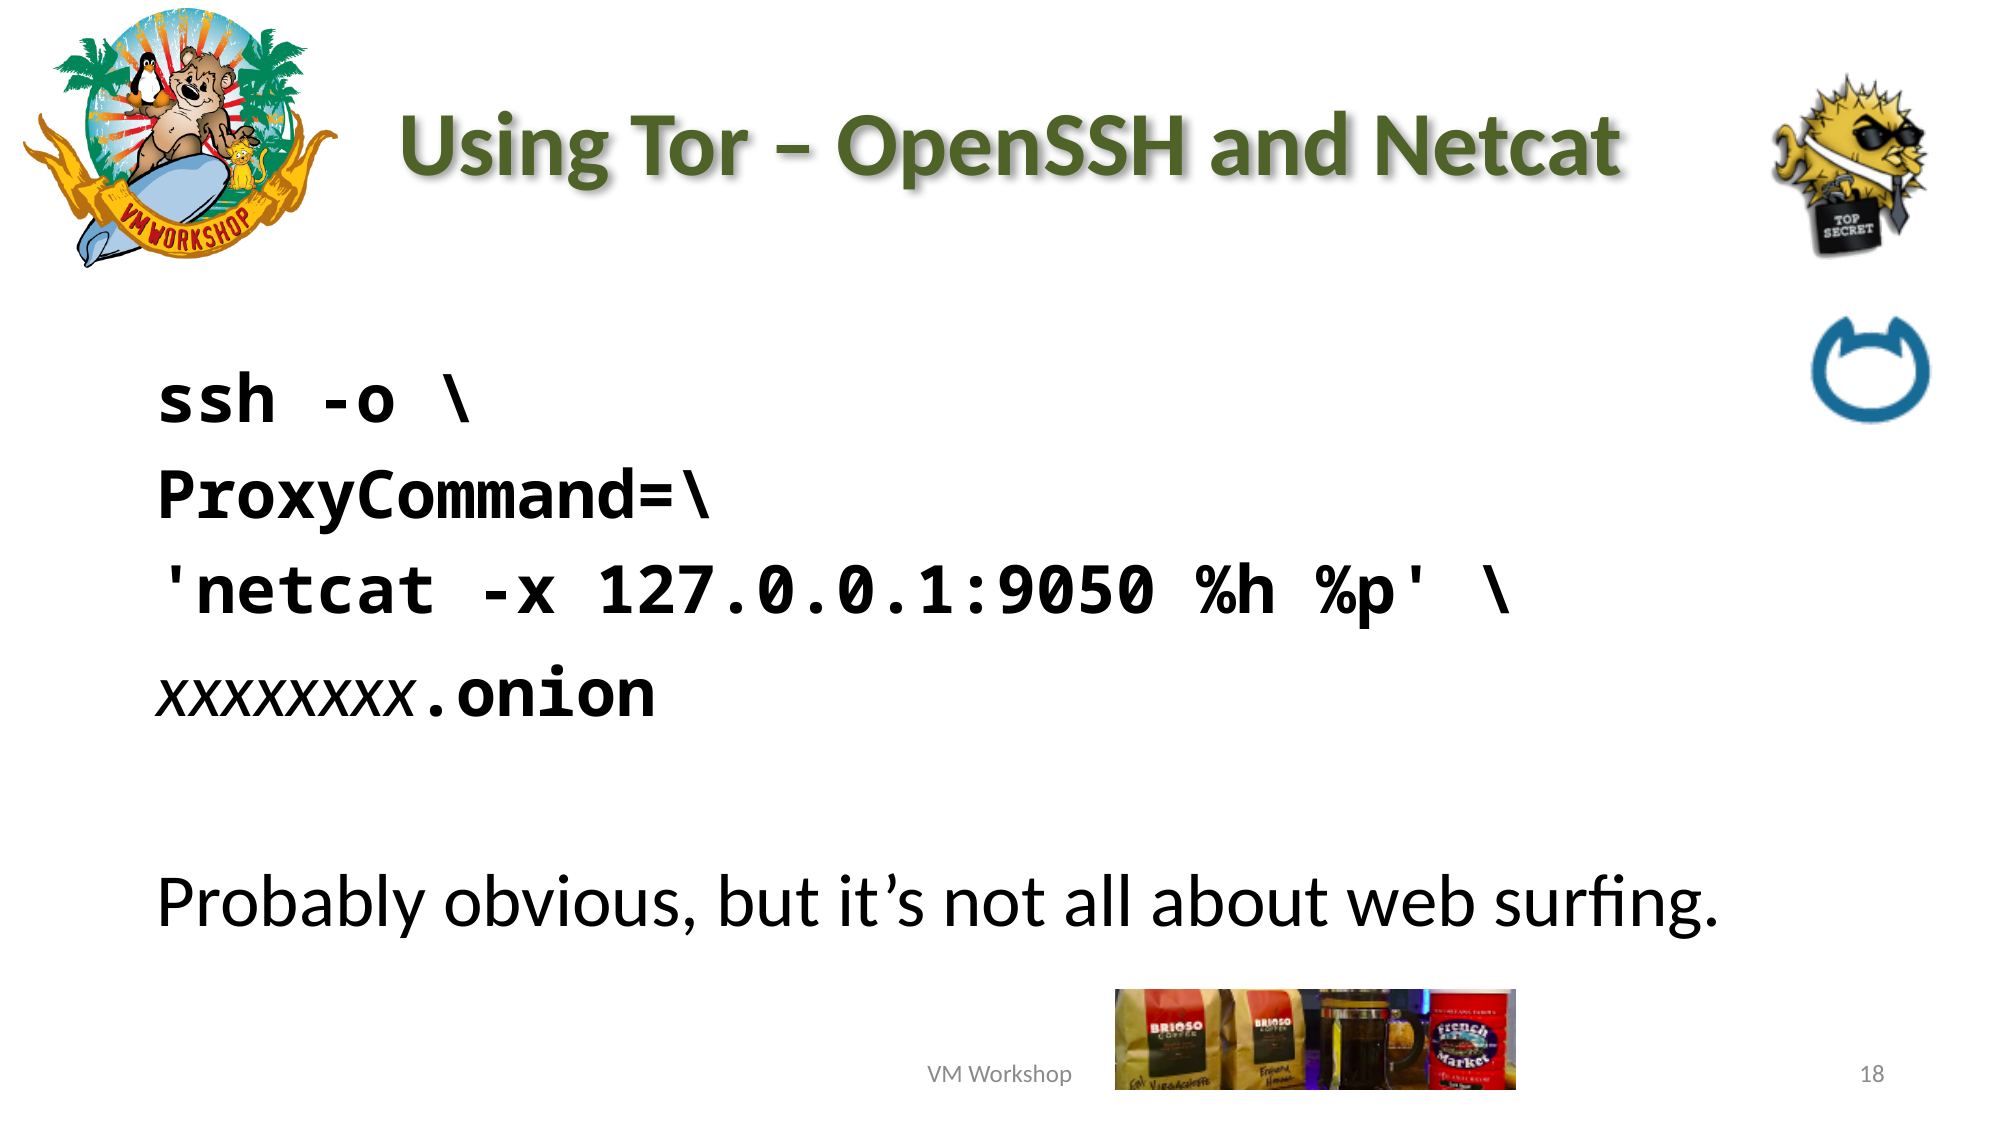

# Using Tor – OpenSSH and Netcat
ssh -o \
ProxyCommand=\
'netcat -x 127.0.0.1:9050 %h %p' \
xxxxxxxx.onion
Probably obvious, but it’s not all about web surfing.
VM Workshop
18